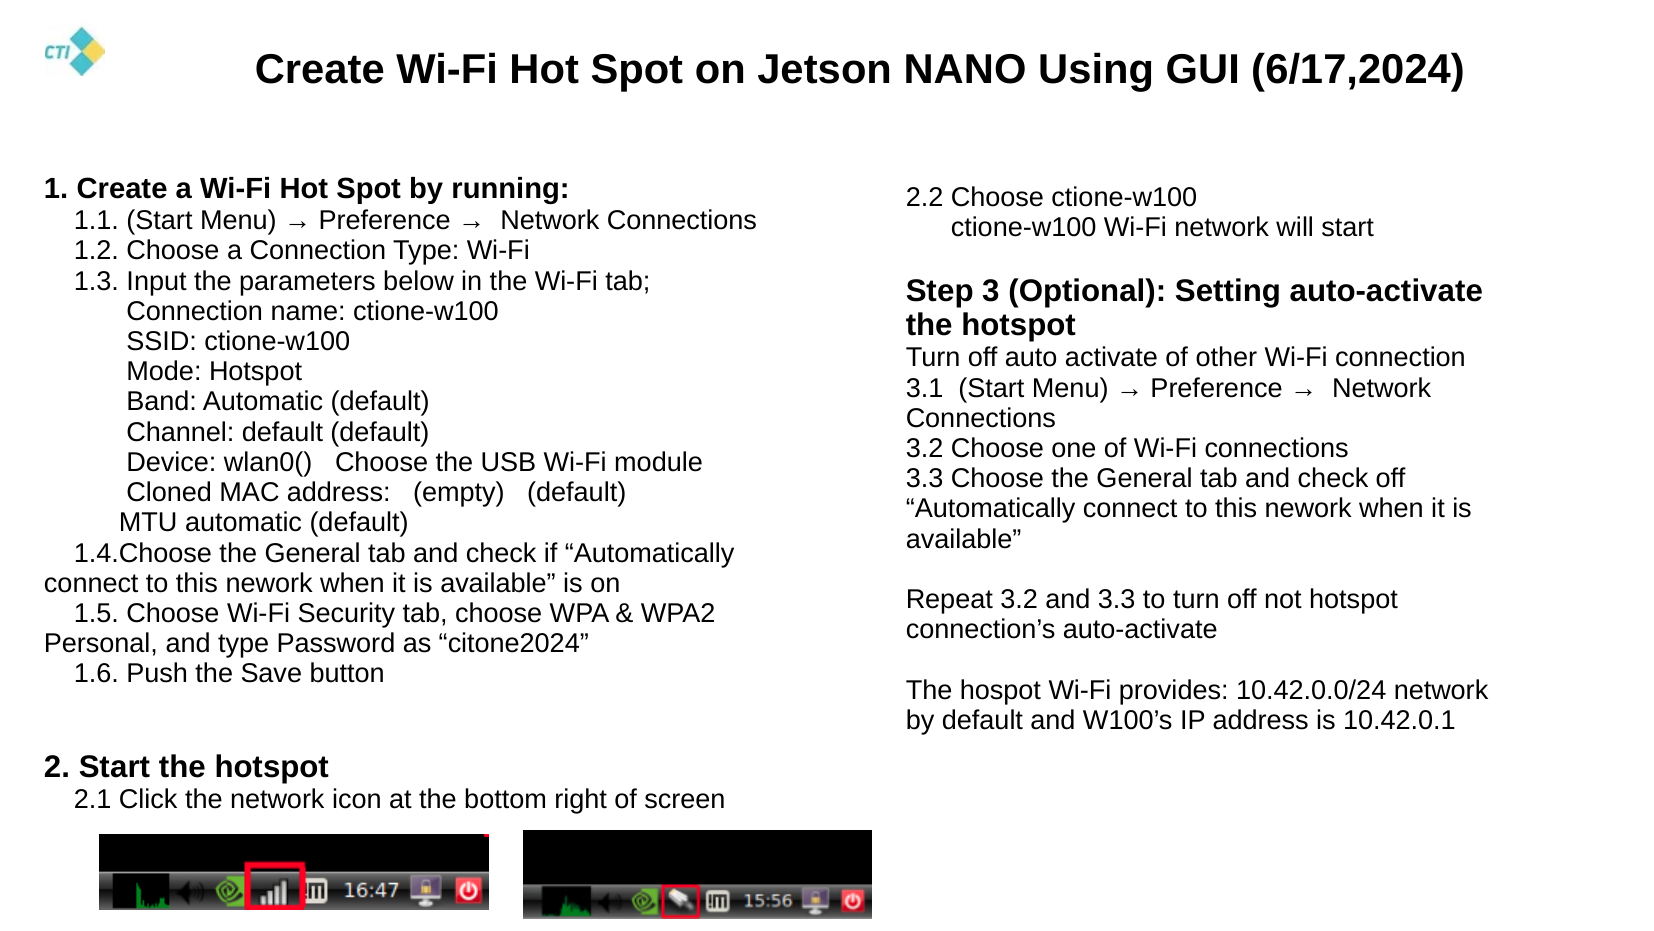

# Create Wi-Fi Hot Spot on Jetson NANO Using GUI (6/17,2024)
1. Create a Wi-Fi Hot Spot by running:
 1.1. (Start Menu) → Preference → Network Connections
 1.2. Choose a Connection Type: Wi-Fi
 1.3. Input the parameters below in the Wi-Fi tab;
 Connection name: ctione-w100
 SSID: ctione-w100
 Mode: Hotspot
 Band: Automatic (default)
 Channel: default (default)
 Device: wlan0() Choose the USB Wi-Fi module
 Cloned MAC address: (empty) (default)
 MTU automatic (default)
 1.4.Choose the General tab and check if “Automatically connect to this nework when it is available” is on
 1.5. Choose Wi-Fi Security tab, choose WPA & WPA2 Personal, and type Password as “citone2024”
 1.6. Push the Save button
2. Start the hotspot
 2.1 Click the network icon at the bottom right of screen
2.2 Choose ctione-w100
 ctione-w100 Wi-Fi network will start
Step 3 (Optional): Setting auto-activate the hotspot
Turn off auto activate of other Wi-Fi connection
3.1 (Start Menu) → Preference → Network Connections
3.2 Choose one of Wi-Fi connections
3.3 Choose the General tab and check off “Automatically connect to this nework when it is available”
Repeat 3.2 and 3.3 to turn off not hotspot connection’s auto-activate
The hospot Wi-Fi provides: 10.42.0.0/24 network by default and W100’s IP address is 10.42.0.1